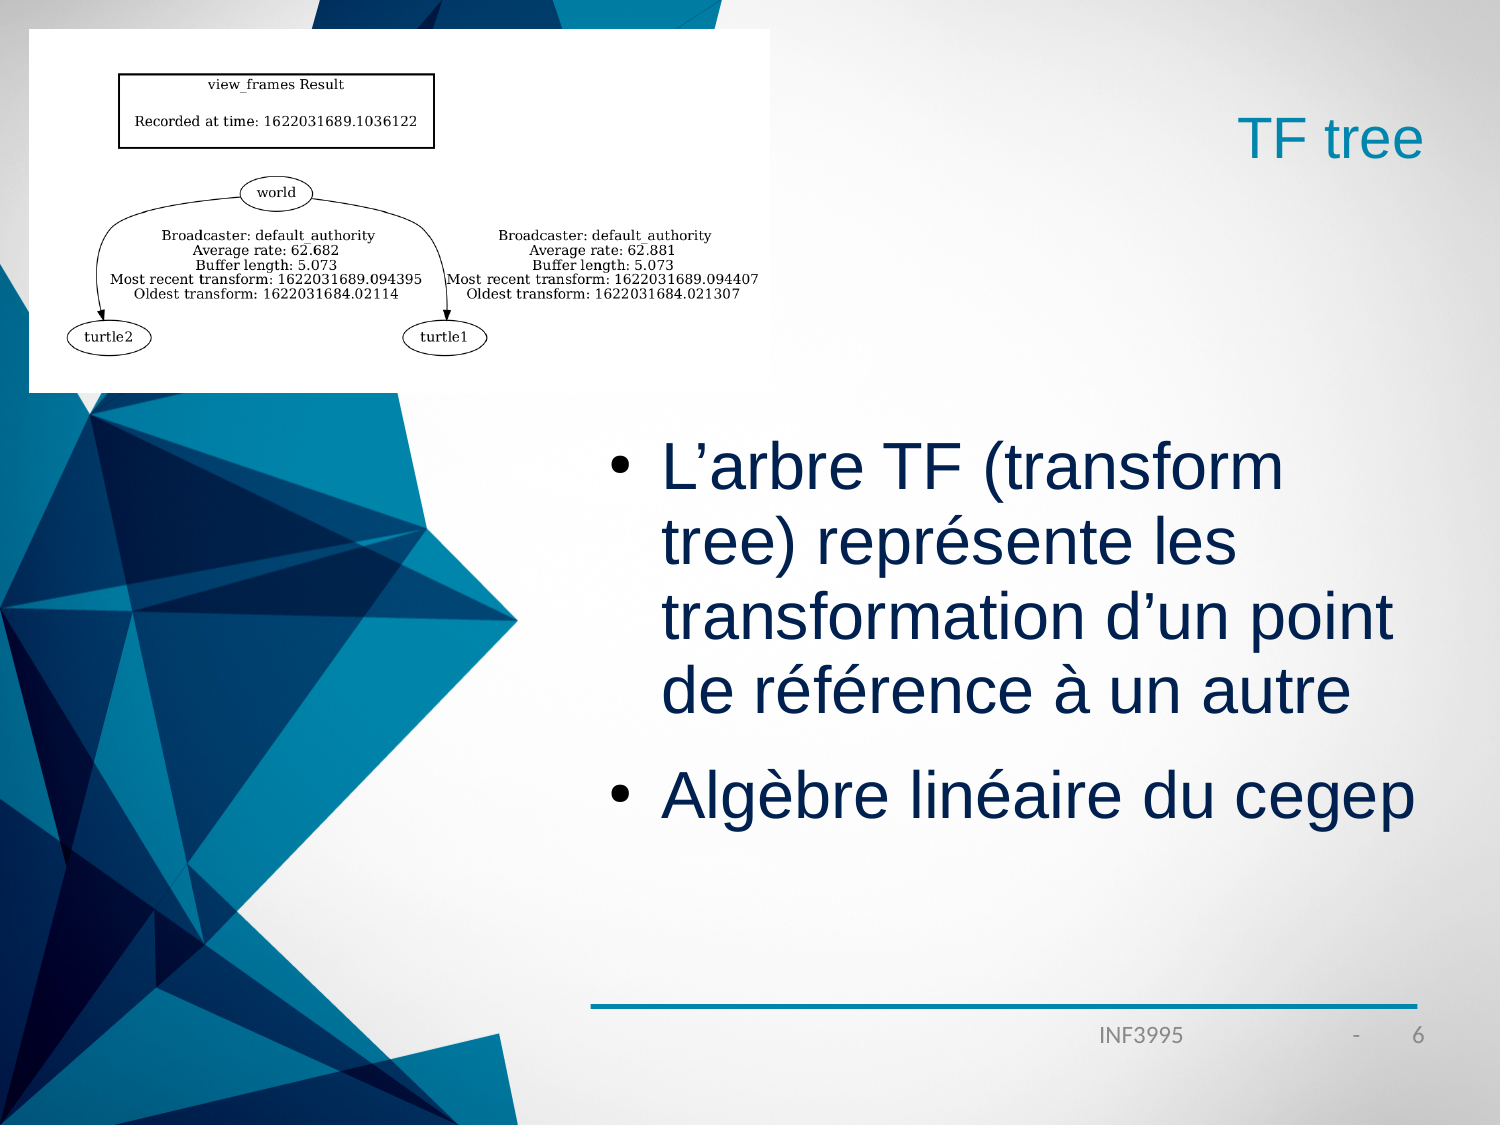

# TF tree
L’arbre TF (transform tree) représente les transformation d’un point de référence à un autre
Algèbre linéaire du cegep
YOUR FOOTER HERE
6